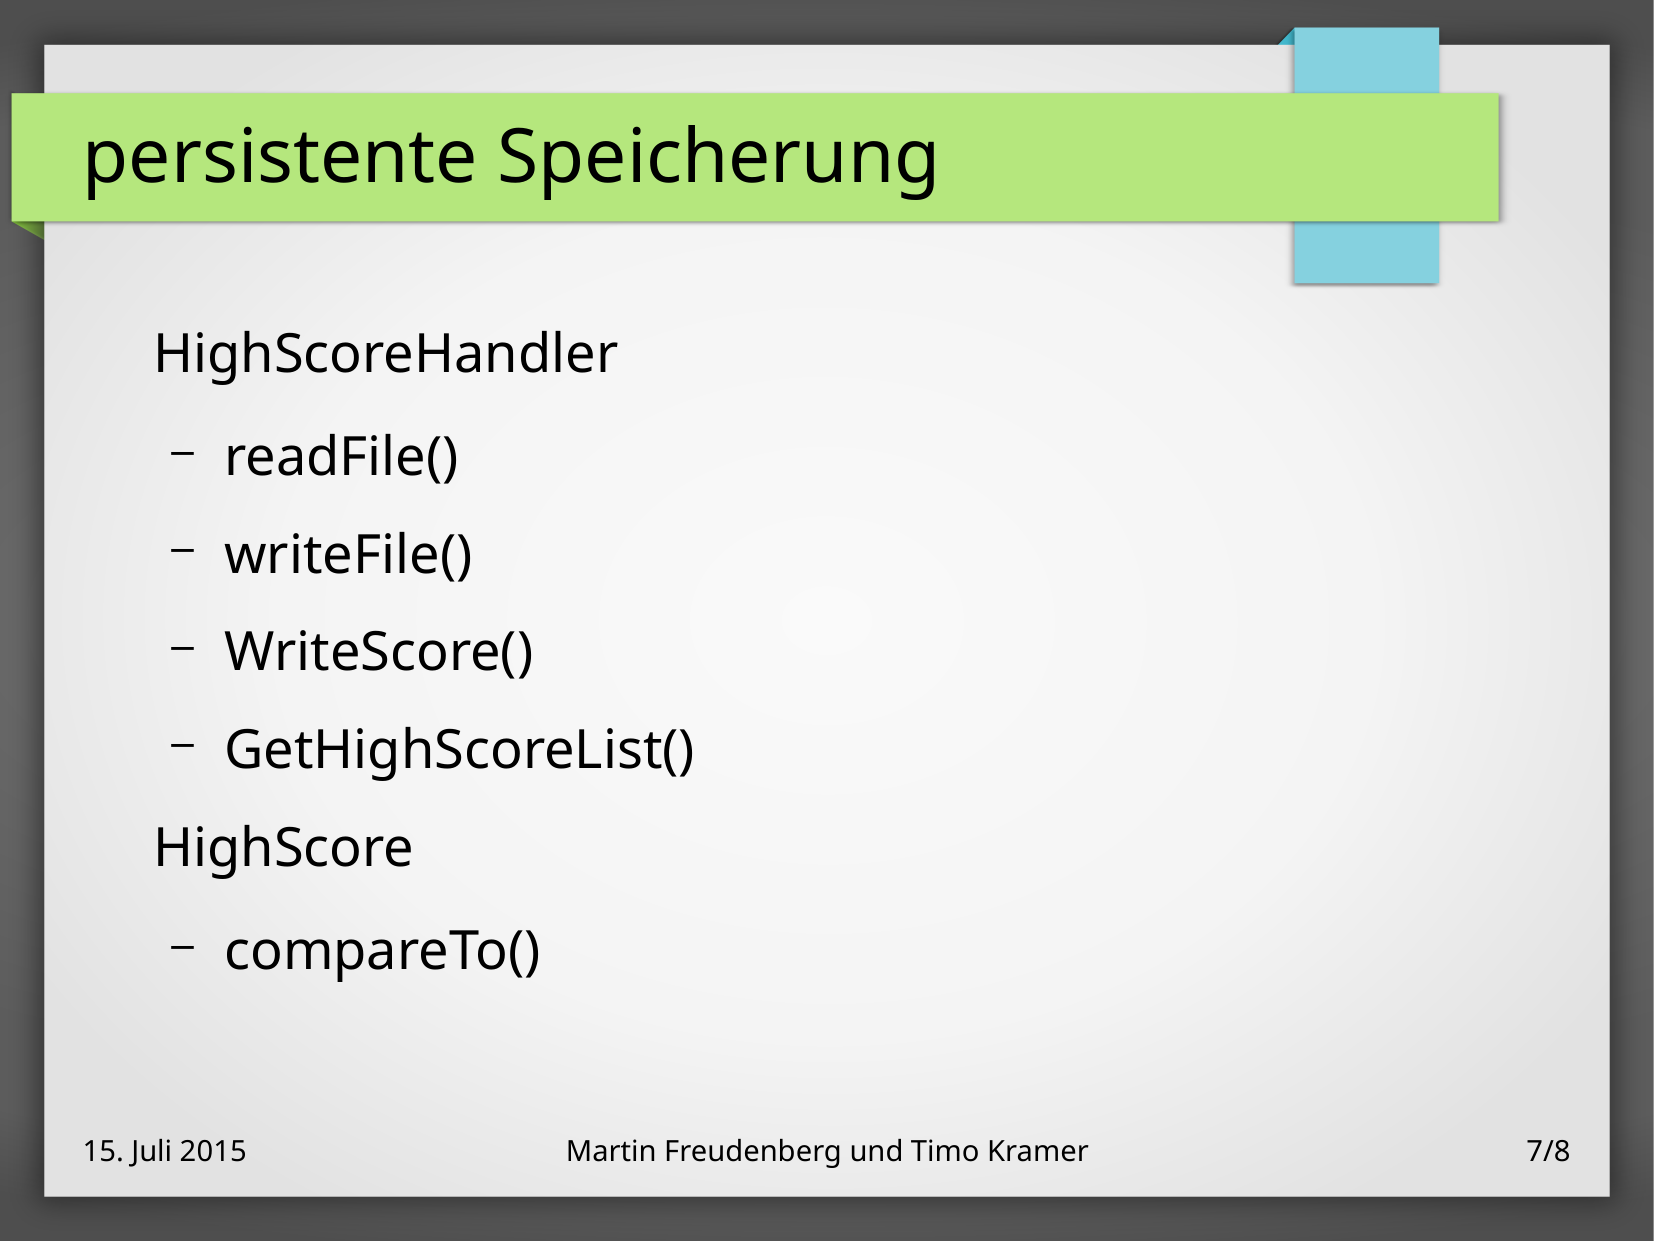

# persistente Speicherung
HighScoreHandler
readFile()
writeFile()
WriteScore()
GetHighScoreList()
HighScore
compareTo()
15. Juli 2015
Martin Freudenberg und Timo Kramer
7